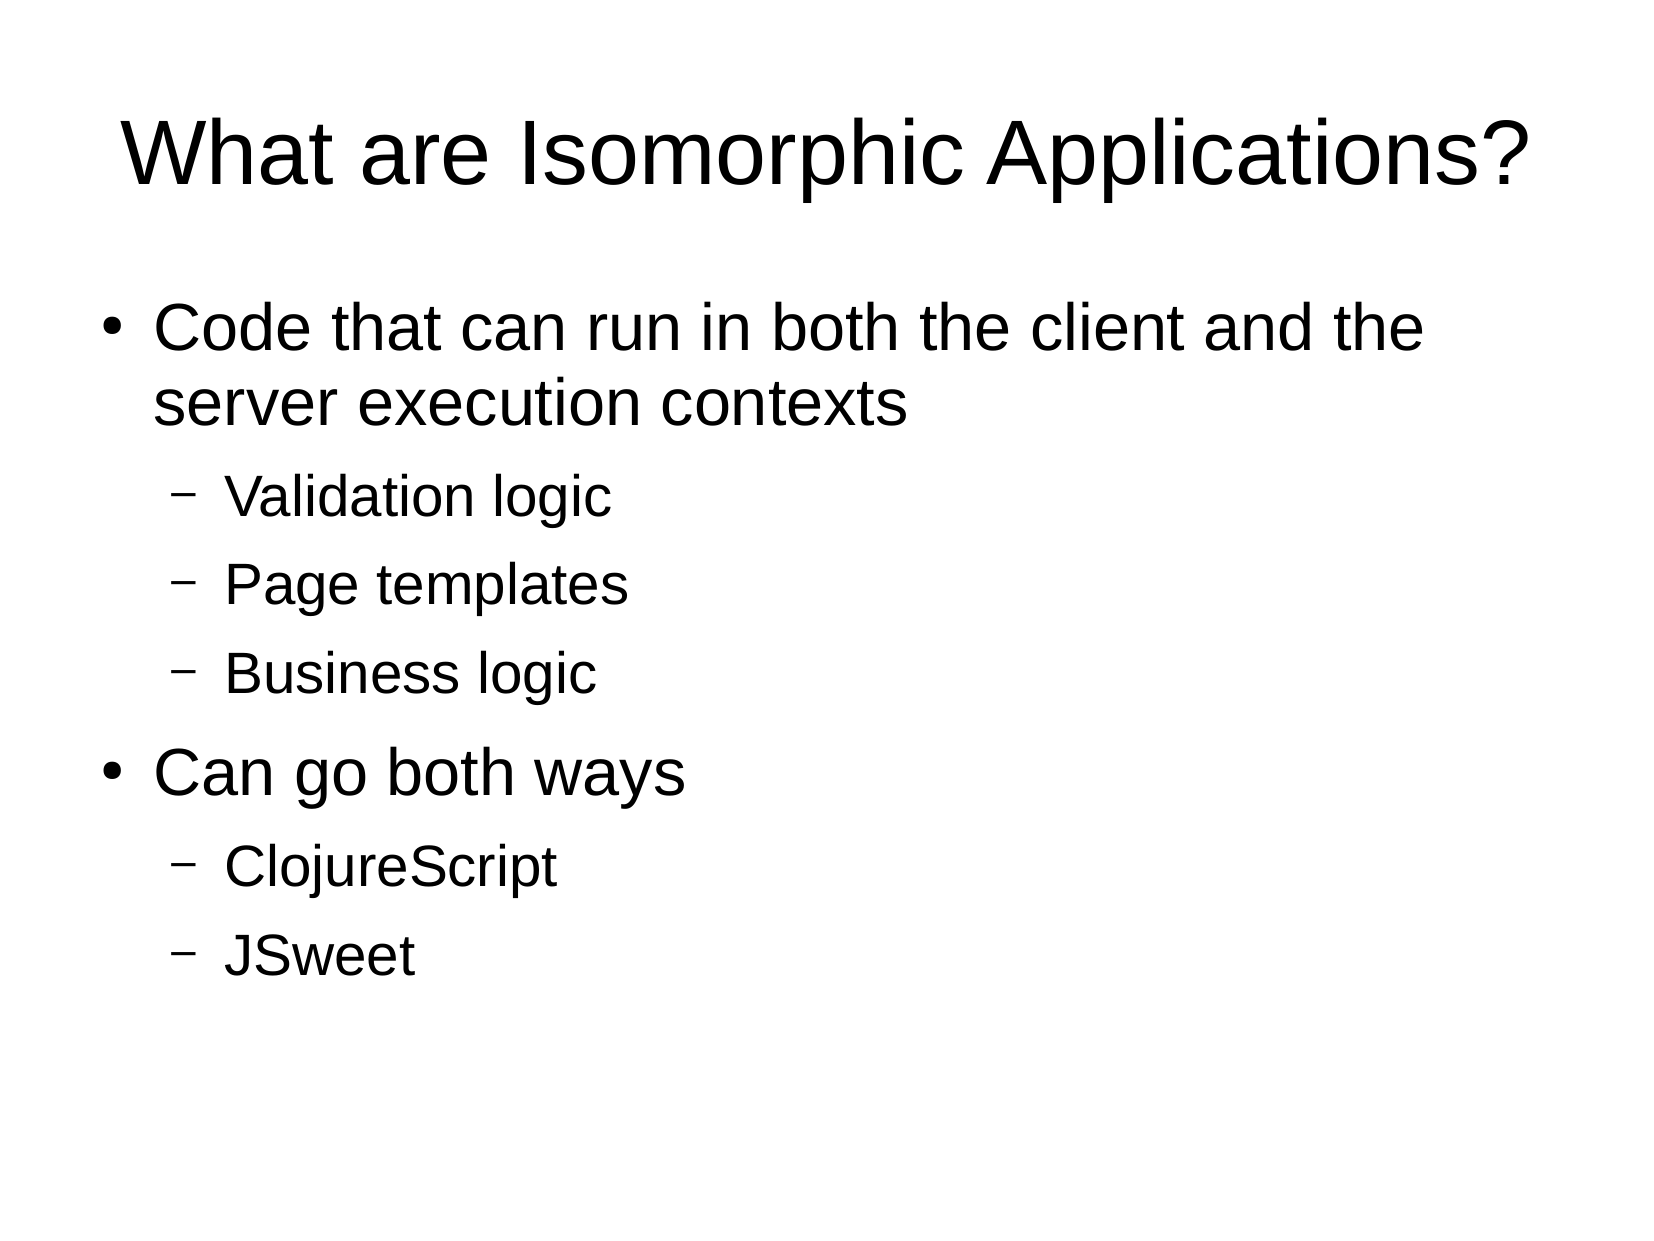

# What are Isomorphic Applications?
Code that can run in both the client and the server execution contexts
Validation logic
Page templates
Business logic
Can go both ways
ClojureScript
JSweet